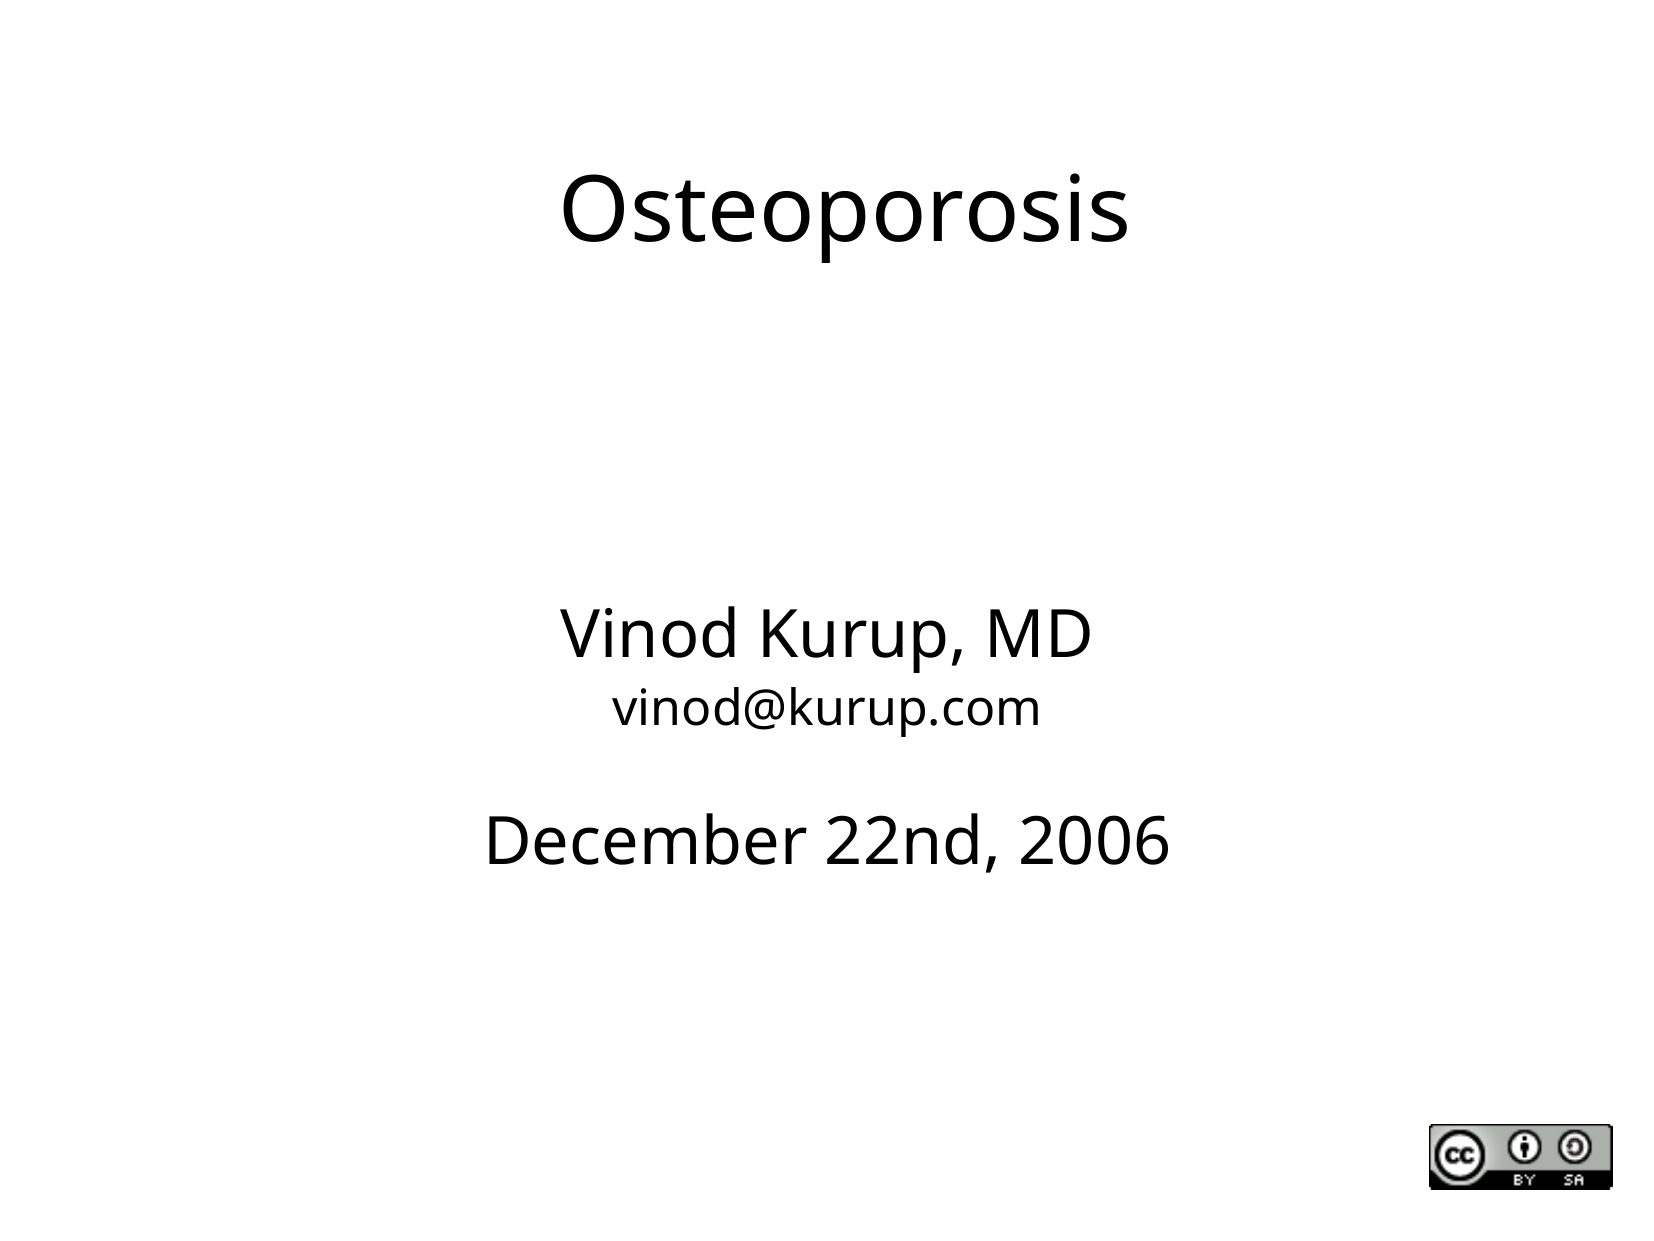

# Osteoporosis
Vinod Kurup, MD
vinod@kurup.com
December 22nd, 2006